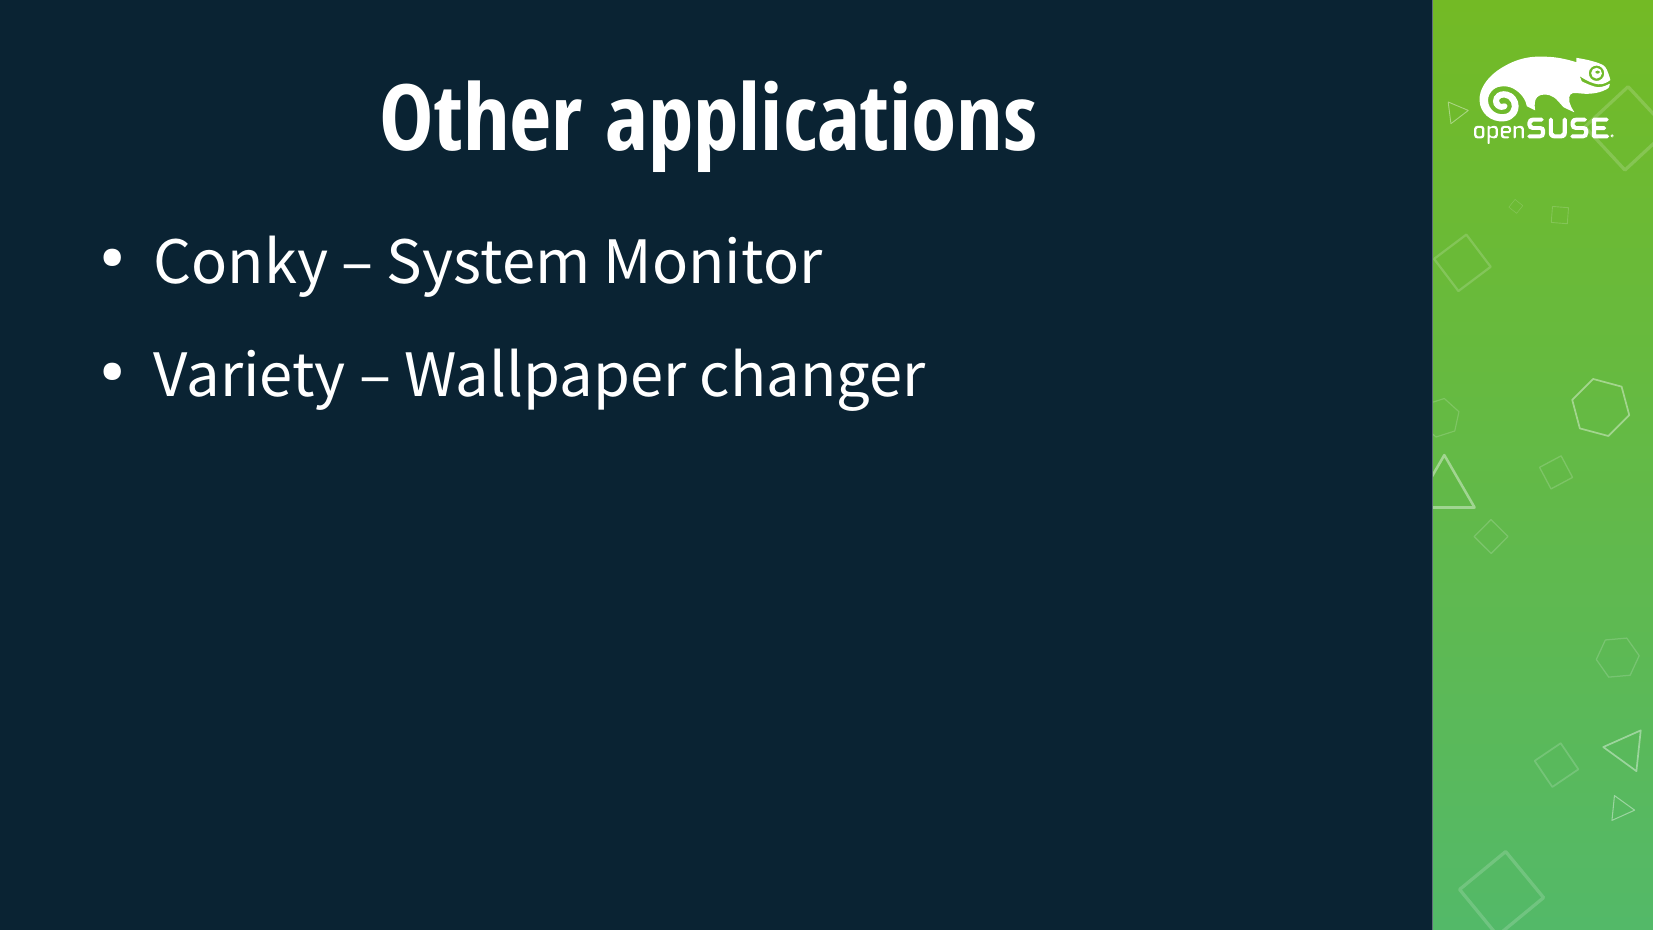

# Other applications
Conky – System Monitor
Variety – Wallpaper changer